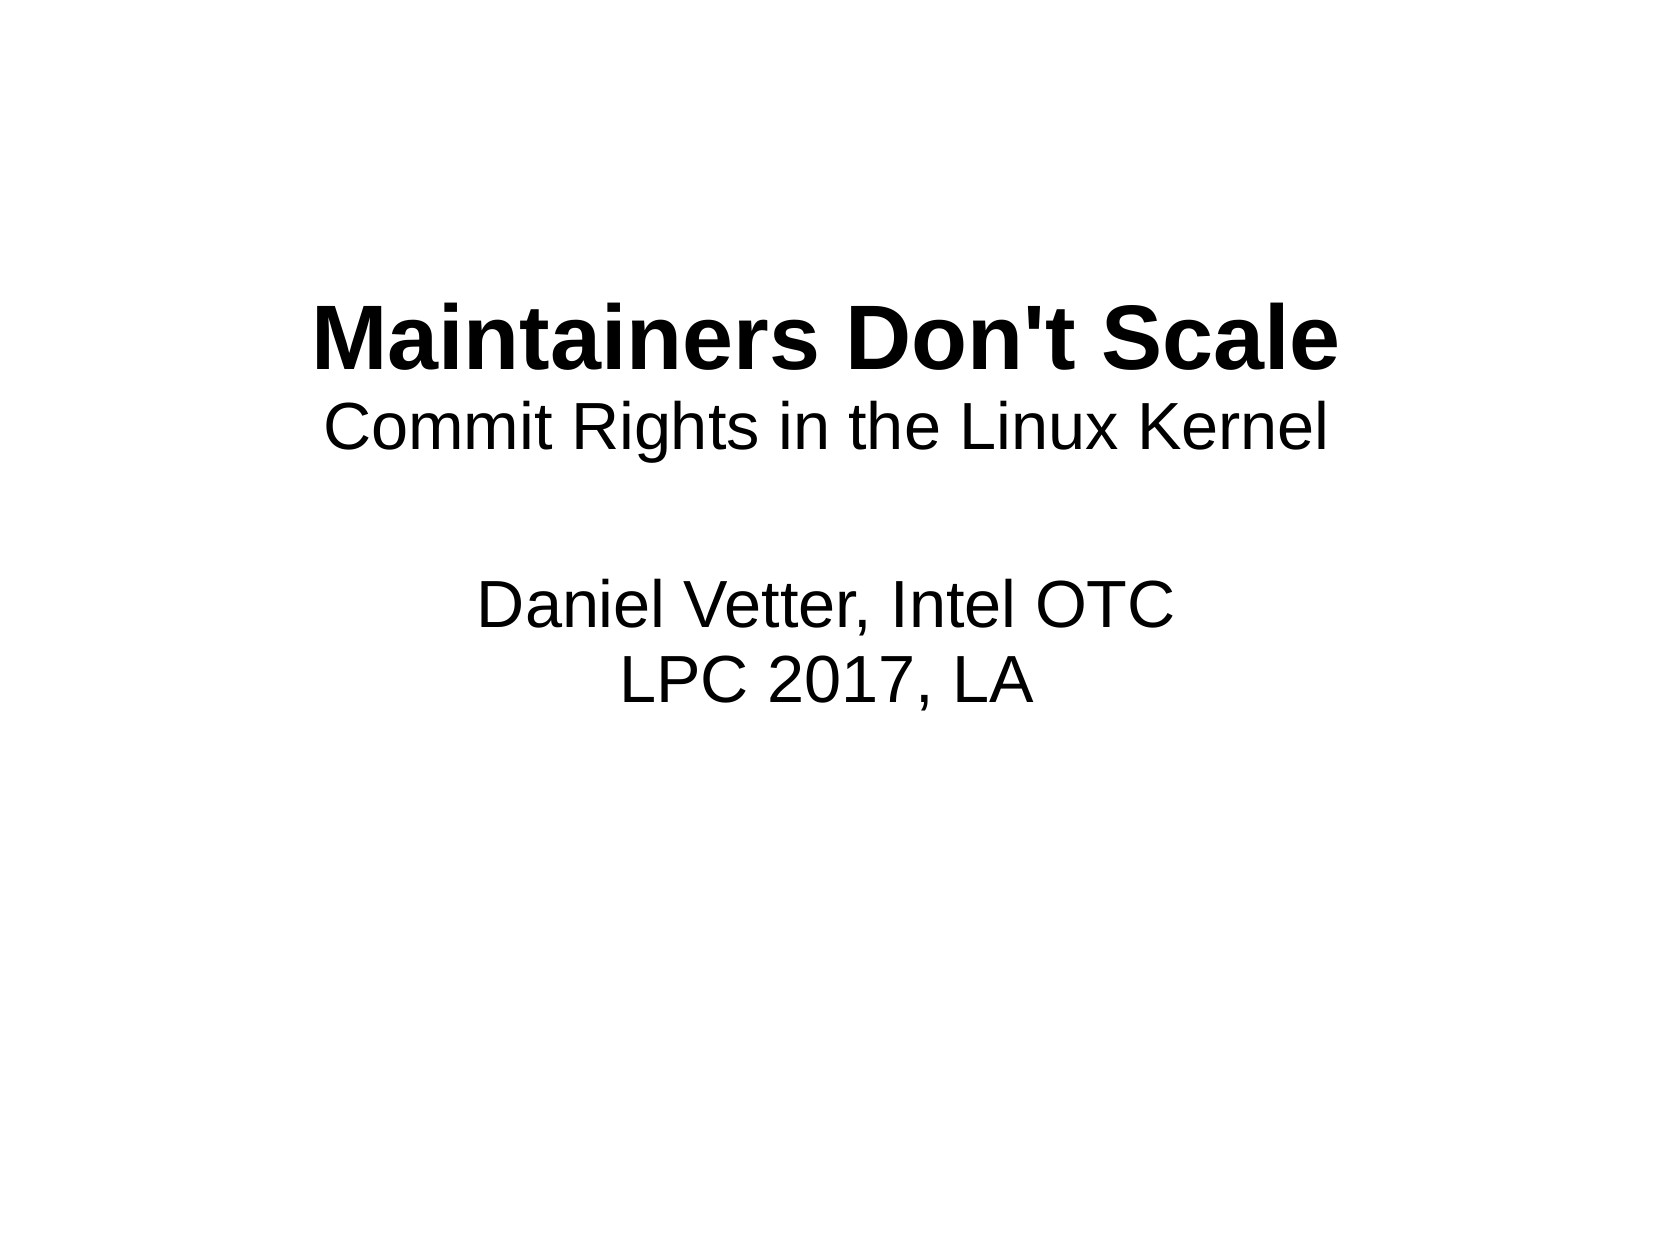

# Maintainers Don't Scale Commit Rights in the Linux Kernel
Daniel Vetter, Intel OTC
LPC 2017, LA